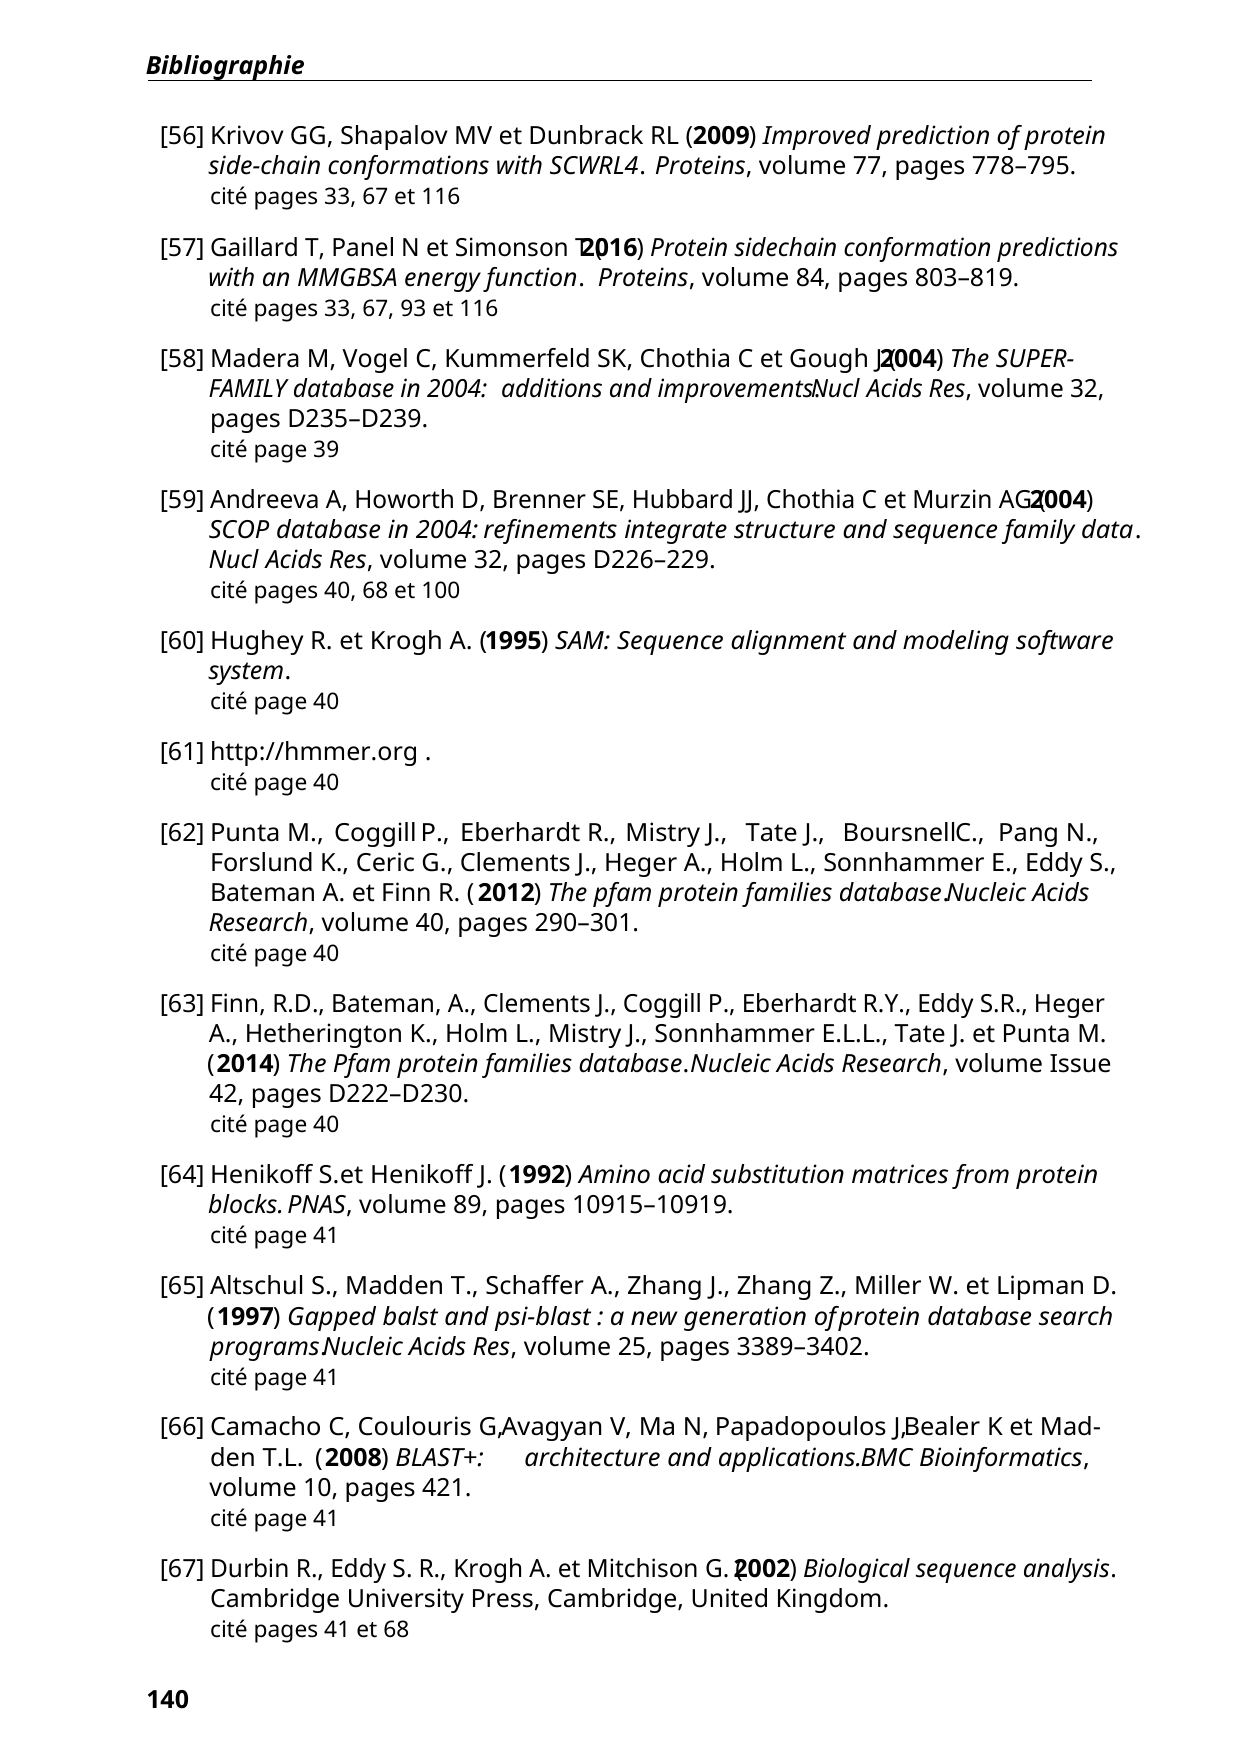

Bibliographie
[56]
Krivov GG, Shapalov MV et Dunbrack RL (
2009
) Improved prediction of protein
side-chain conformations with SCWRL4.
Proteins, volume 77, pages 778–795.
cité pages 33, 67 et 116
[57]
Gaillard T, Panel N et Simonson T (
2016
) Protein sidechain conformation predictions
with an MMGBSA energy function.
Proteins, volume 84, pages 803–819.
cité pages 33, 67, 93 et 116
[58]
Madera M, Vogel C, Kummerfeld SK, Chothia C et Gough J (
2004
) The SUPER-
FAMILY database in 2004:
additions and improvements.
Nucl
Acids Res, volume 32,
pages D235–D239.
cité page 39
[59]
Andreeva A, Howorth D, Brenner SE, Hubbard JJ, Chothia C et Murzin AG (
2004
)
SCOP database in 2004:
refinements integrate structure and sequence family data.
Nucl
Acids Res, volume 32, pages D226–229.
cité pages 40, 68 et 100
[60]
Hughey R. et Krogh A. (
1995
) SAM: Sequence alignment and modeling software
system.
cité page 40
[61]
http://hmmer.org .
cité page 40
[62]
Punta M.,
Coggill
P.,
Eberhardt R.,
Mistry J.,
Tate J.,
Boursnell
C.,
Pang N.,
Forslund K., Ceric G., Clements J., Heger A., Holm L., Sonnhammer E., Eddy S.,
Bateman A. et Finn R. (
2012
) The pfam protein families database.
Nucleic Acids
Research, volume 40, pages 290–301.
cité page 40
[63]
Finn, R.D., Bateman, A., Clements J., Coggill P., Eberhardt R.Y., Eddy S.R., Heger
A., Hetherington K., Holm L., Mistry J., Sonnhammer E.L.L., Tate J. et Punta M.
(
2014
) The Pfam protein families database.
Nucleic Acids Research, volume Issue
42, pages D222–D230.
cité page 40
[64]
Henikoff S.
et Henikoff J.
(
1992
) Amino acid substitution matrices from protein
blocks.
PNAS, volume 89, pages 10915–10919.
cité page 41
[65]
Altschul S., Madden T., Schaffer A., Zhang J., Zhang Z., Miller W. et Lipman D.
(
1997
) Gapped balst and psi-blast :
a new generation of
protein database search
programs.
Nucleic Acids Res, volume 25, pages 3389–3402.
cité page 41
[66]
Camacho C, Coulouris G,
Avagyan V, Ma N,
Papadopoulos J,
Bealer K et Mad-
den T.L.
(
2008
) BLAST+:
architecture and applications.
BMC Bioinformatics,
volume 10, pages 421.
cité page 41
[67]
Durbin R., Eddy S. R., Krogh A. et Mitchison G. (
2002
) Biological sequence analysis.
Cambridge University Press, Cambridge, United Kingdom.
cité pages 41 et 68
140